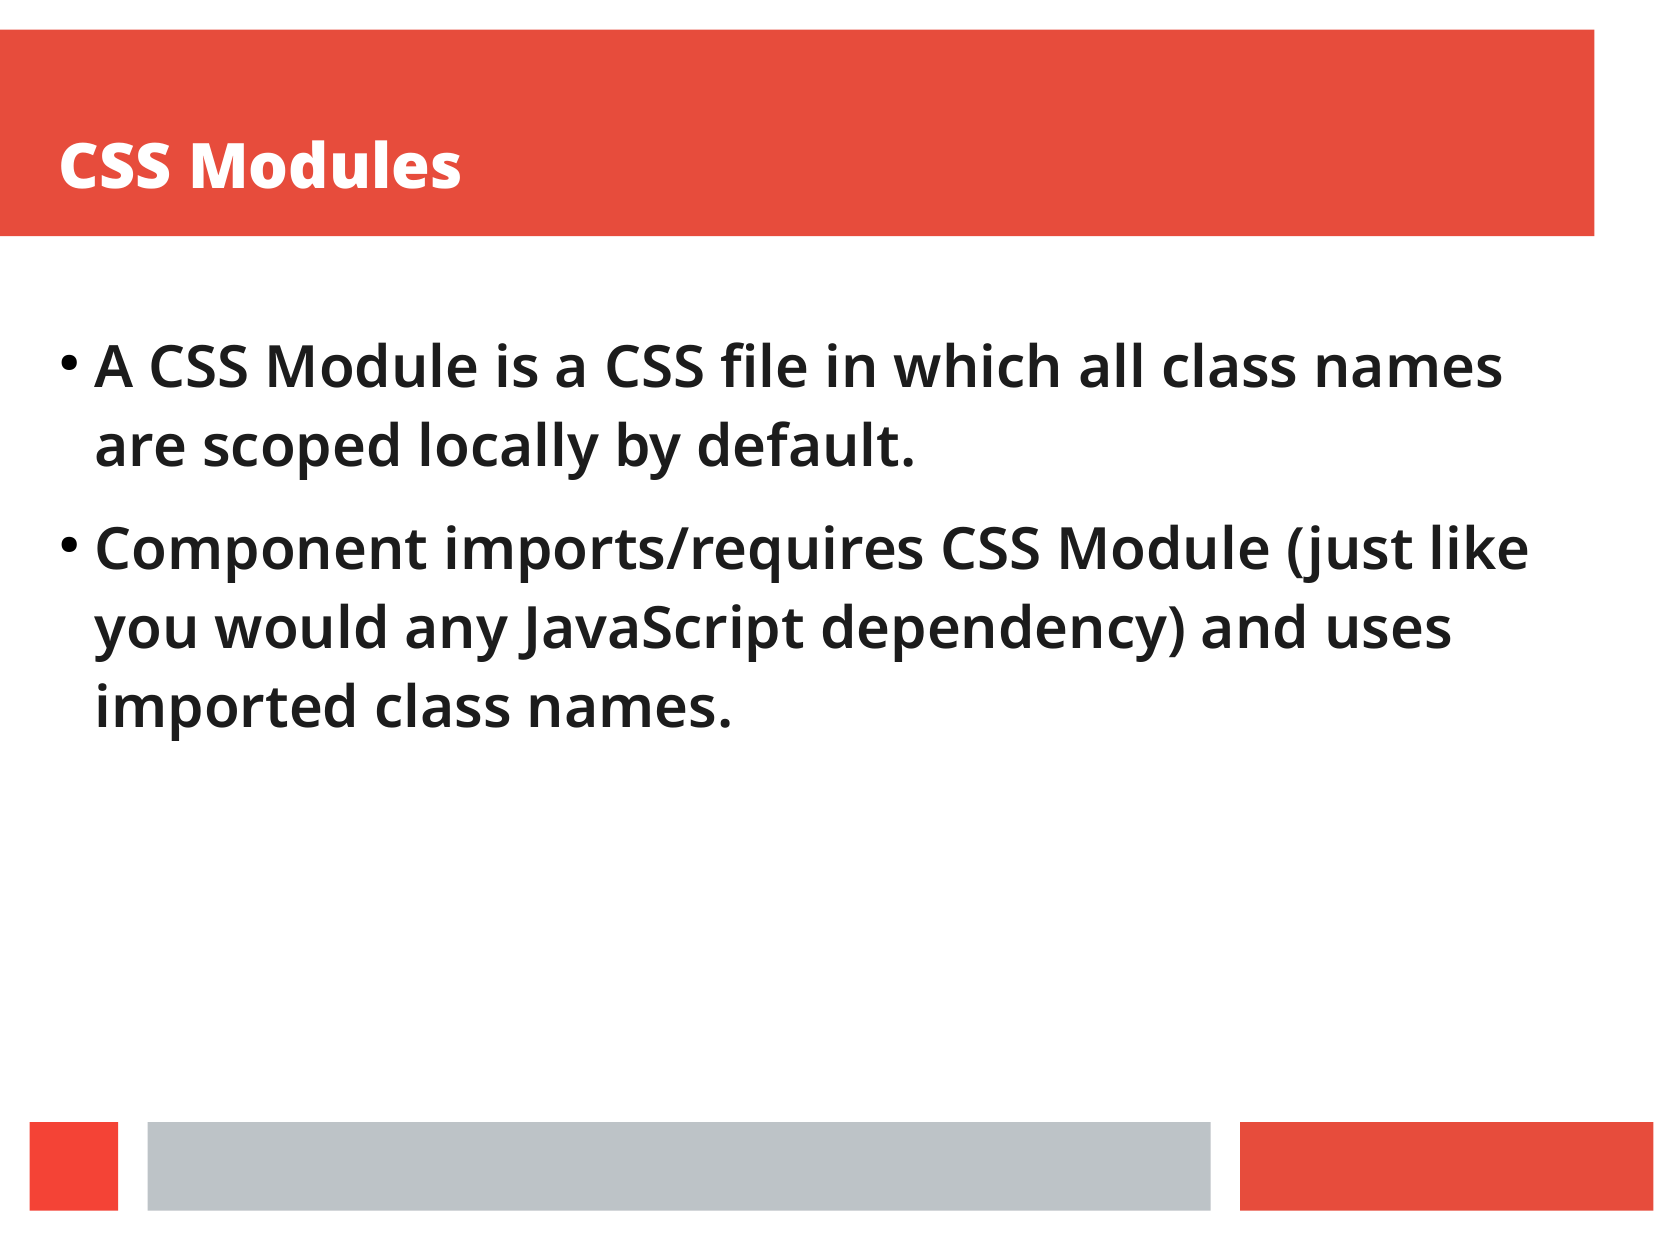

# CSS Modules
A CSS Module is a CSS file in which all class names are scoped locally by default.
Component imports/requires CSS Module (just like you would any JavaScript dependency) and uses imported class names.